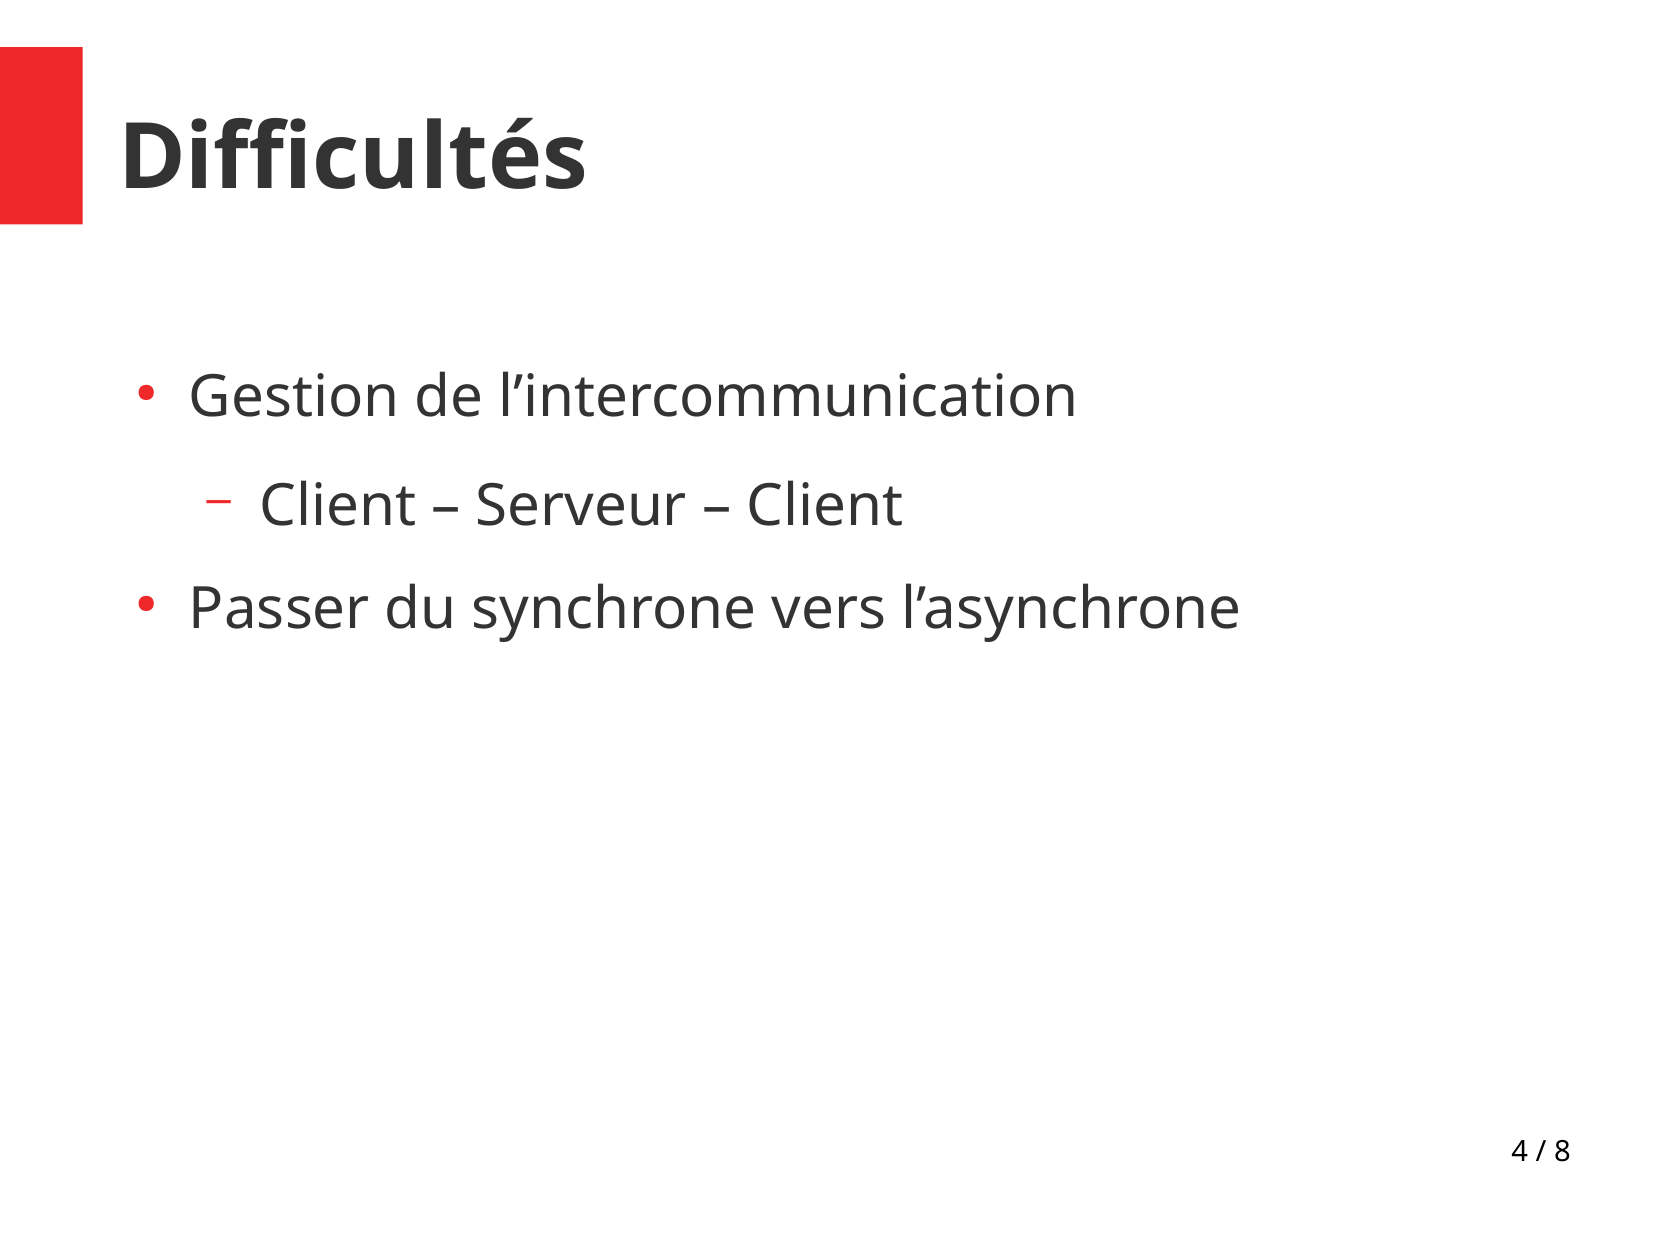

# Difficultés
Gestion de l’intercommunication
Client – Serveur – Client
Passer du synchrone vers l’asynchrone
4